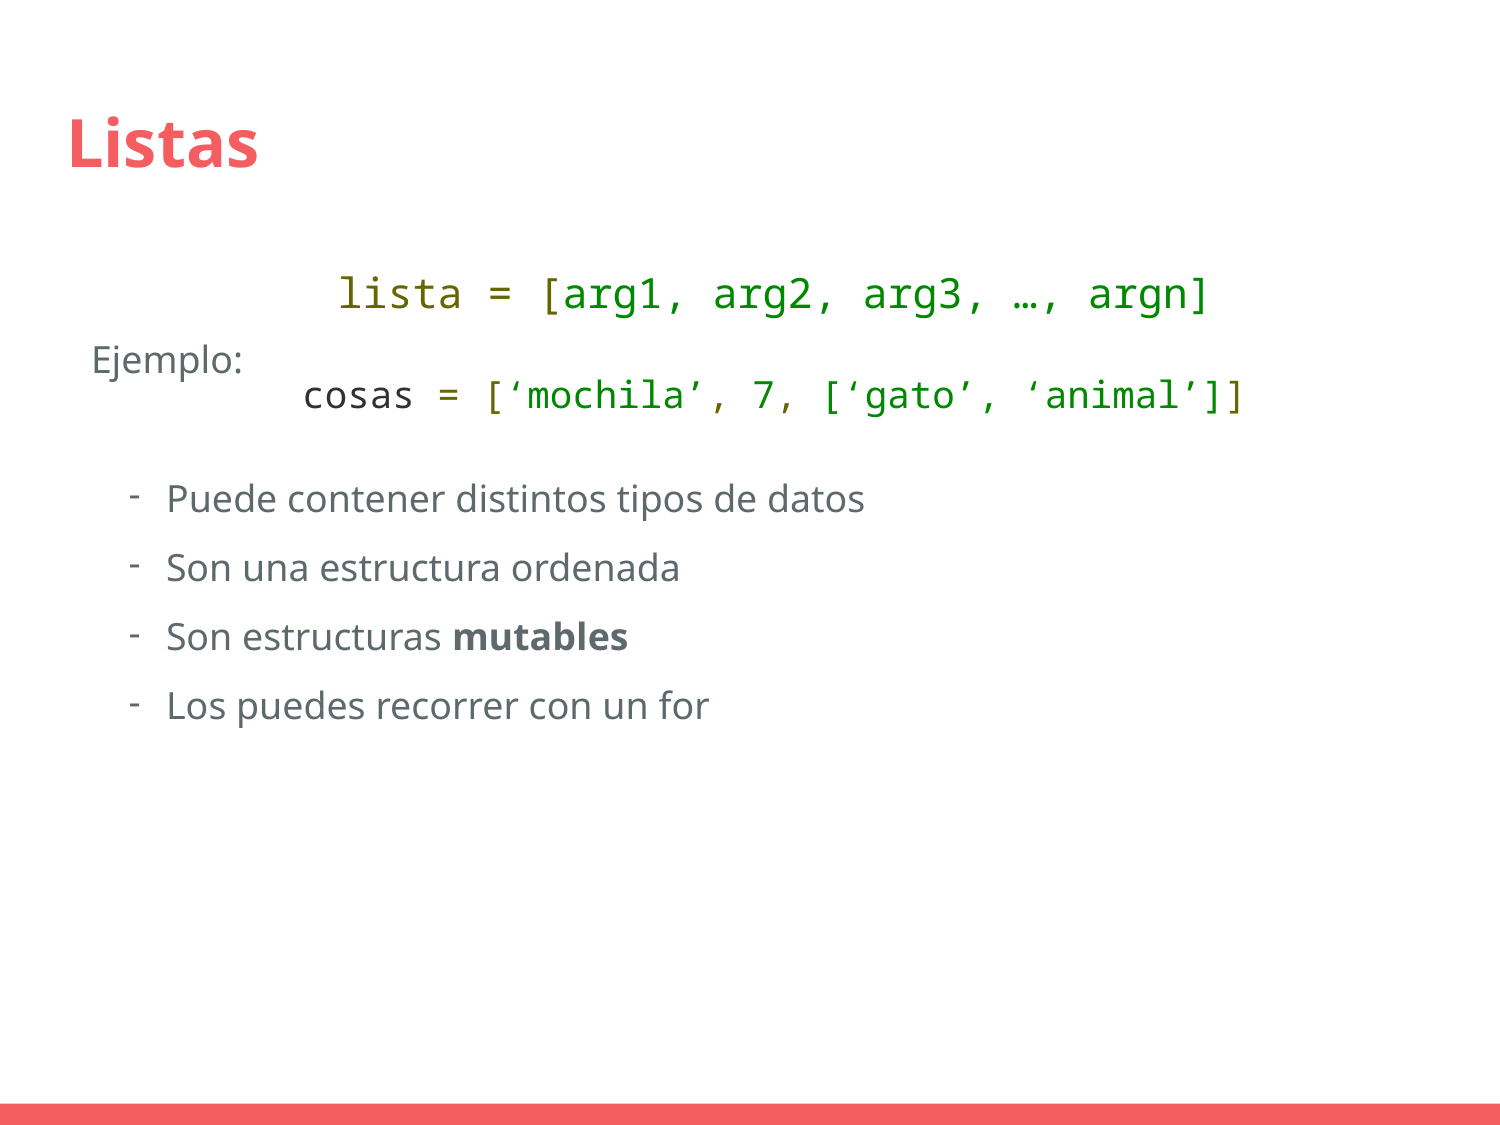

# Listas
lista = [arg1, arg2, arg3, …, argn]
Ejemplo:
cosas = [‘mochila’, 7, [‘gato’, ‘animal’]]
Puede contener distintos tipos de datos
Son una estructura ordenada
Son estructuras mutables
Los puedes recorrer con un for